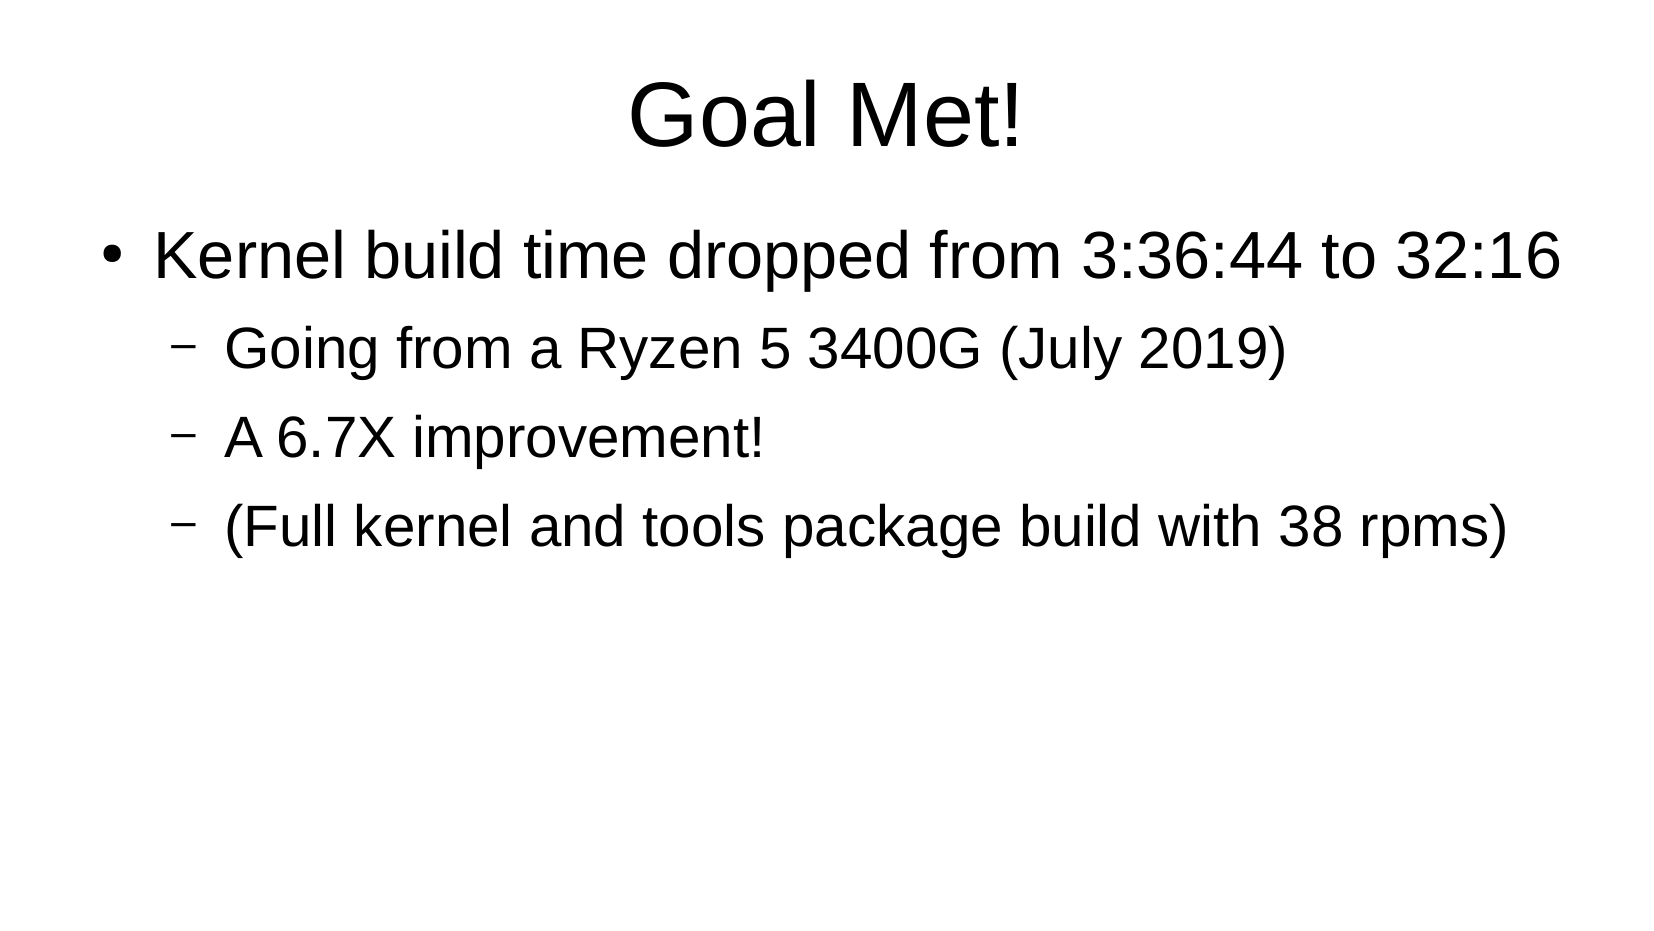

# Goal Met!
Kernel build time dropped from 3:36:44 to 32:16
Going from a Ryzen 5 3400G (July 2019)
A 6.7X improvement!
(Full kernel and tools package build with 38 rpms)